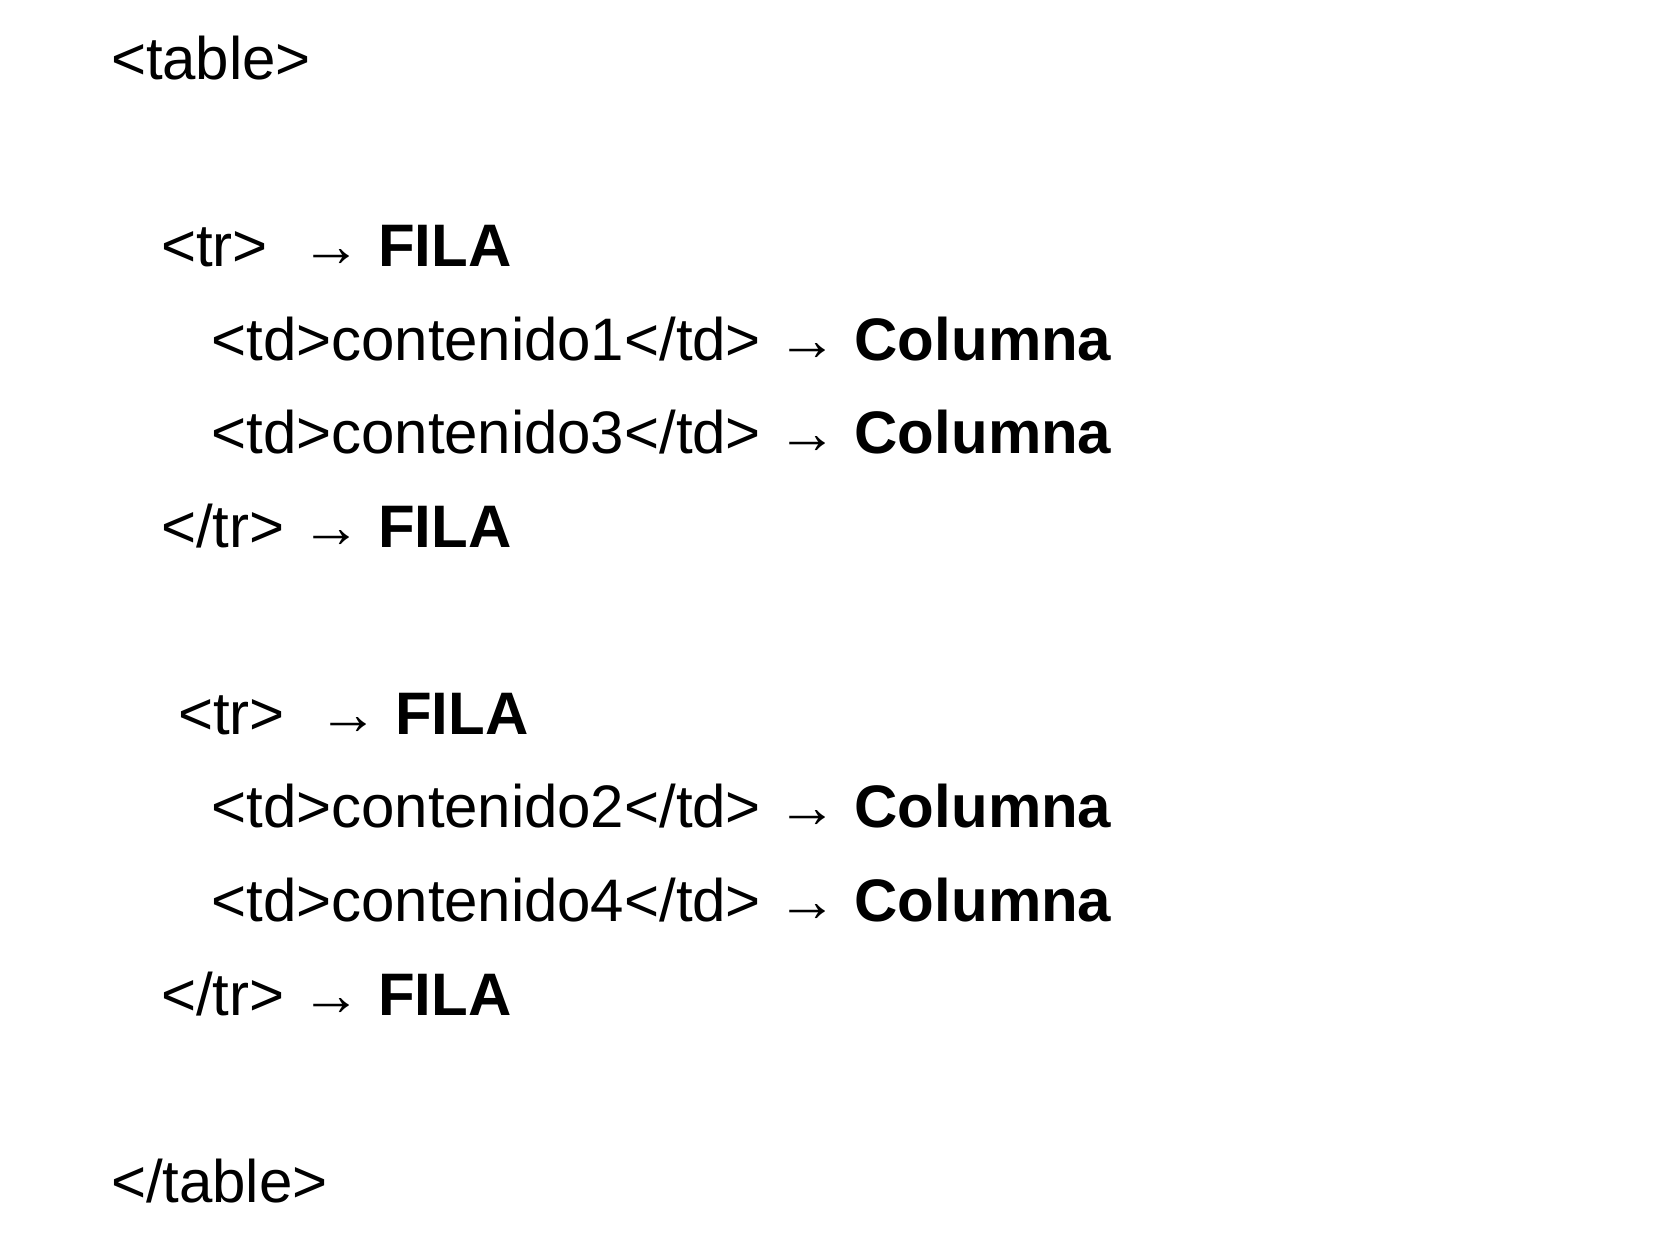

# <table>
 <tr> → FILA
 <td>contenido1</td> → Columna
 <td>contenido3</td> → Columna
 </tr> → FILA
 <tr> → FILA
 <td>contenido2</td> → Columna
 <td>contenido4</td> → Columna
 </tr> → FILA
</table>